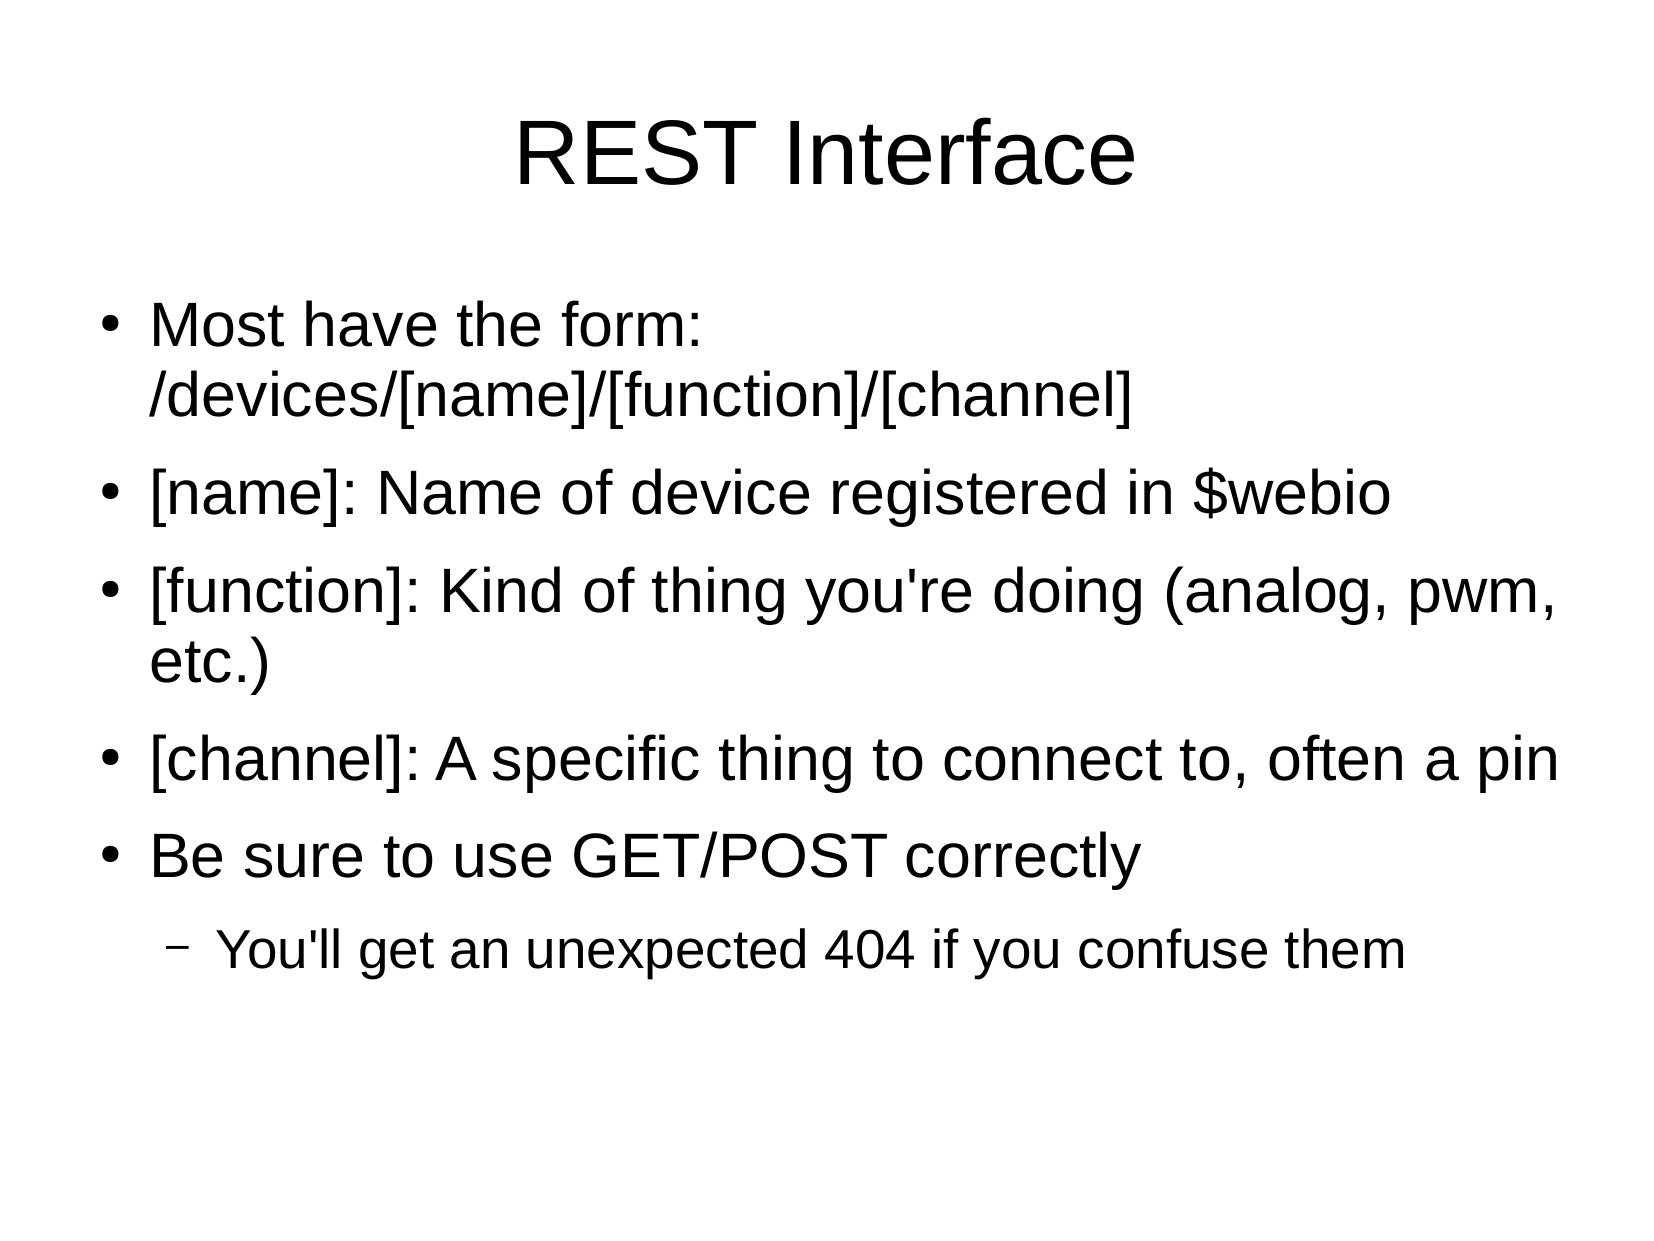

# REST Interface
Most have the form: /devices/[name]/[function]/[channel]
[name]: Name of device registered in $webio
[function]: Kind of thing you're doing (analog, pwm, etc.)
[channel]: A specific thing to connect to, often a pin
Be sure to use GET/POST correctly
You'll get an unexpected 404 if you confuse them